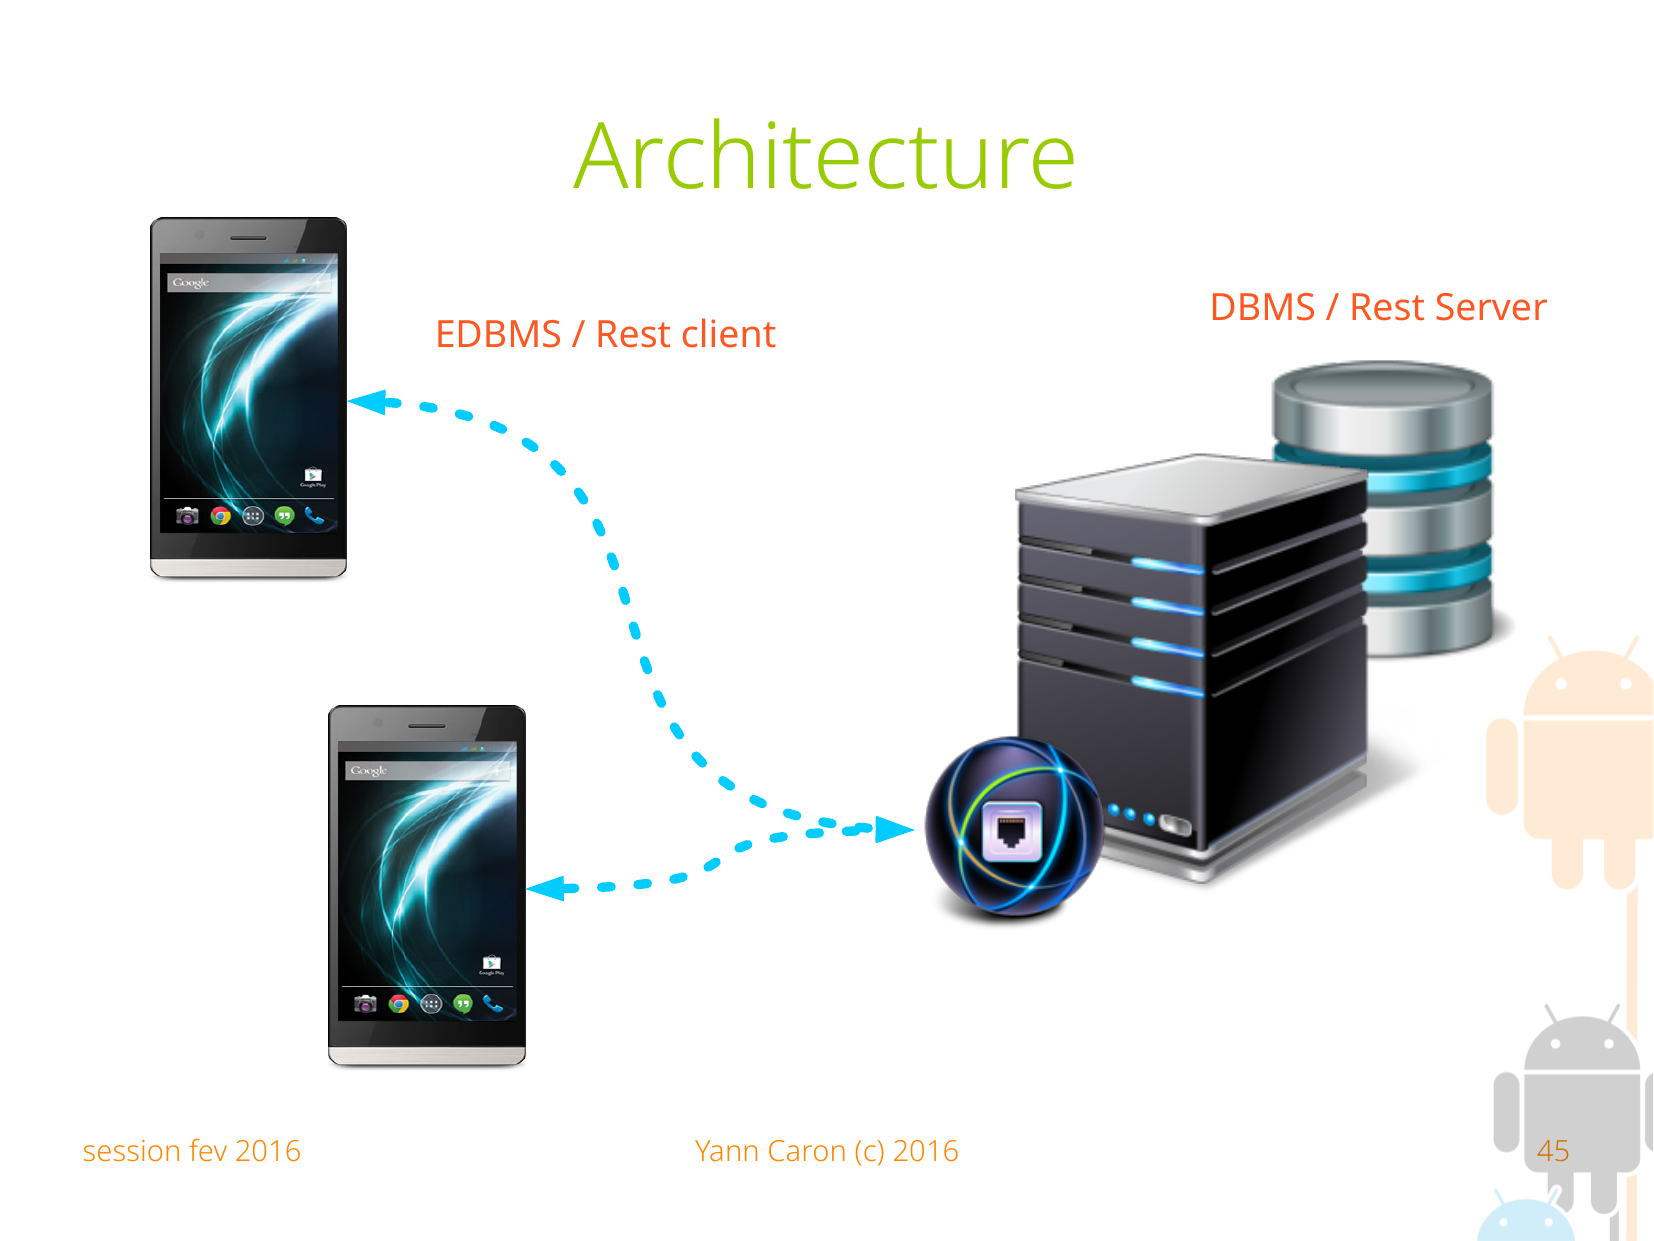

# Architecture
DBMS / Rest Server
EDBMS / Rest client
session fev 2016
Yann Caron (c) 2016
45